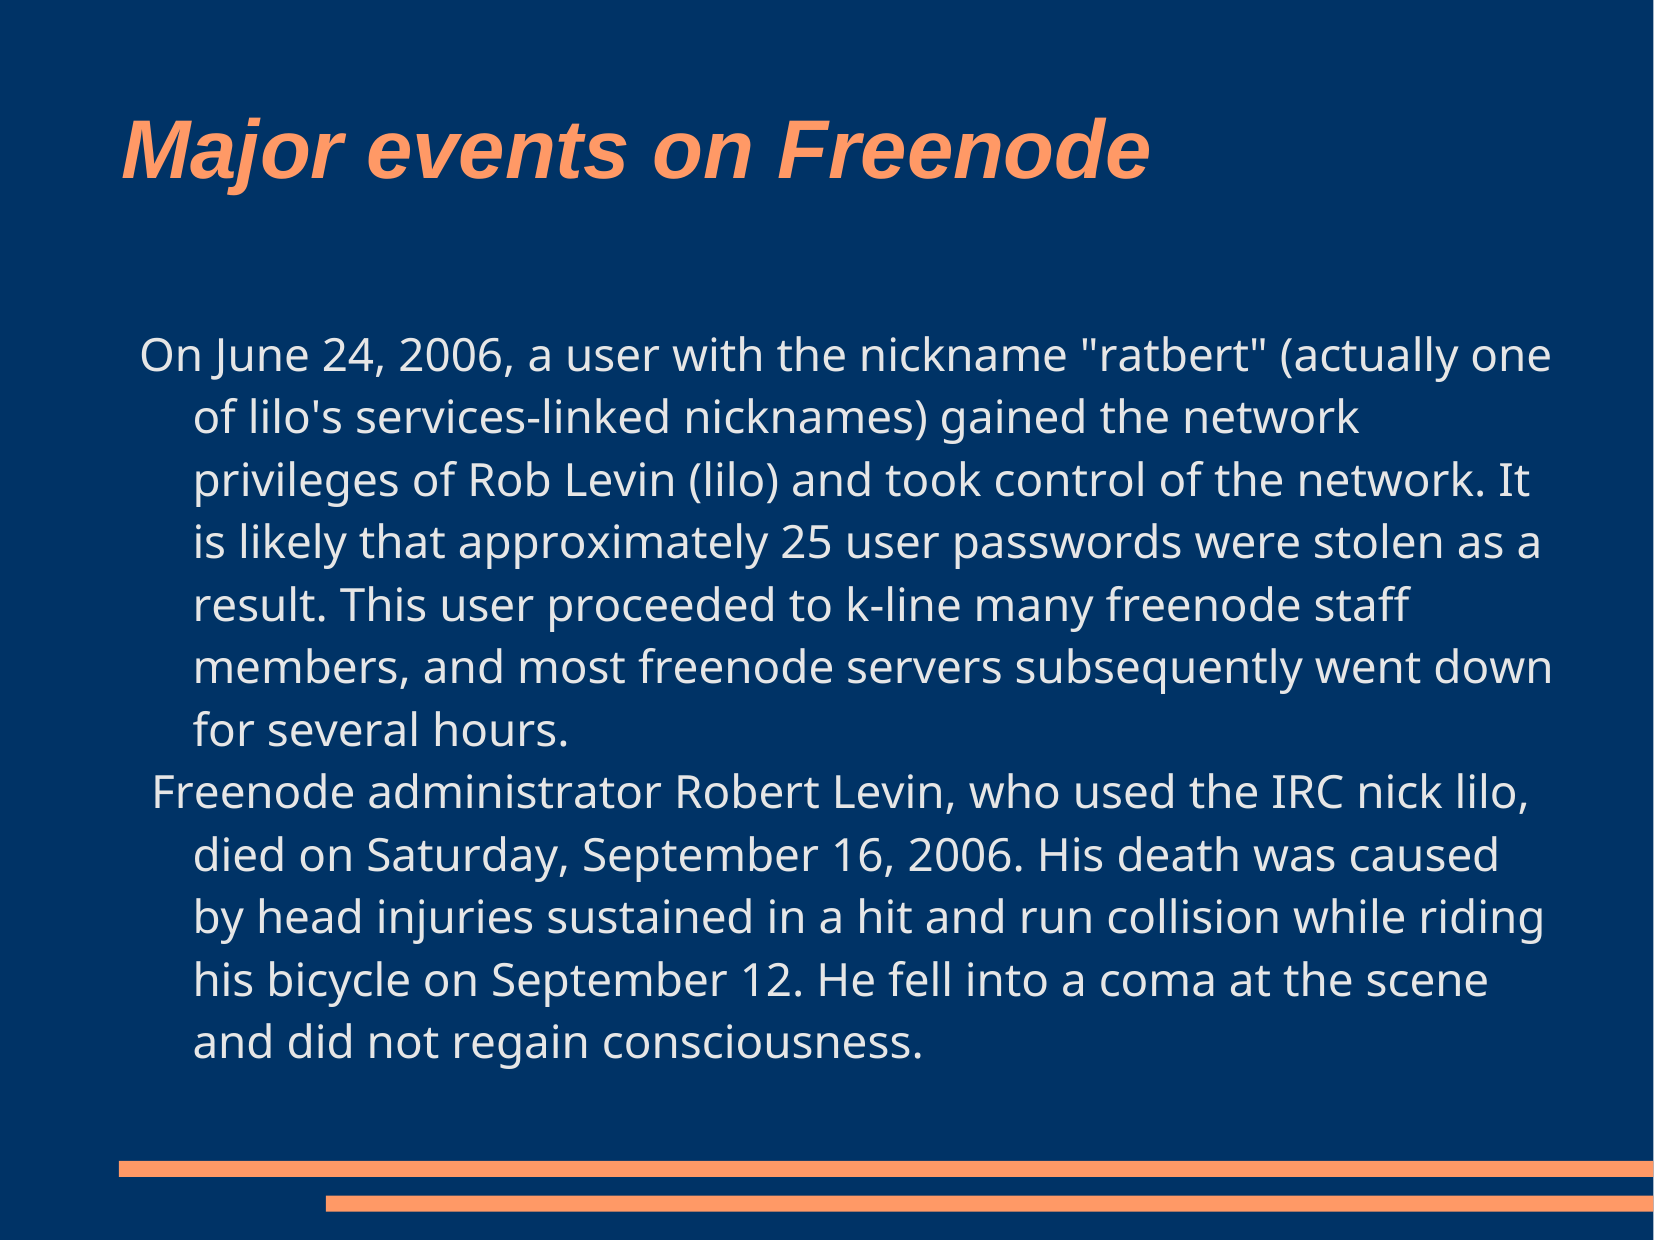

# Major events on Freenode
On June 24, 2006, a user with the nickname "ratbert" (actually one of lilo's services-linked nicknames) gained the network privileges of Rob Levin (lilo) and took control of the network. It is likely that approximately 25 user passwords were stolen as a result. This user proceeded to k-line many freenode staff members, and most freenode servers subsequently went down for several hours.
 Freenode administrator Robert Levin, who used the IRC nick lilo, died on Saturday, September 16, 2006. His death was caused by head injuries sustained in a hit and run collision while riding his bicycle on September 12. He fell into a coma at the scene and did not regain consciousness.